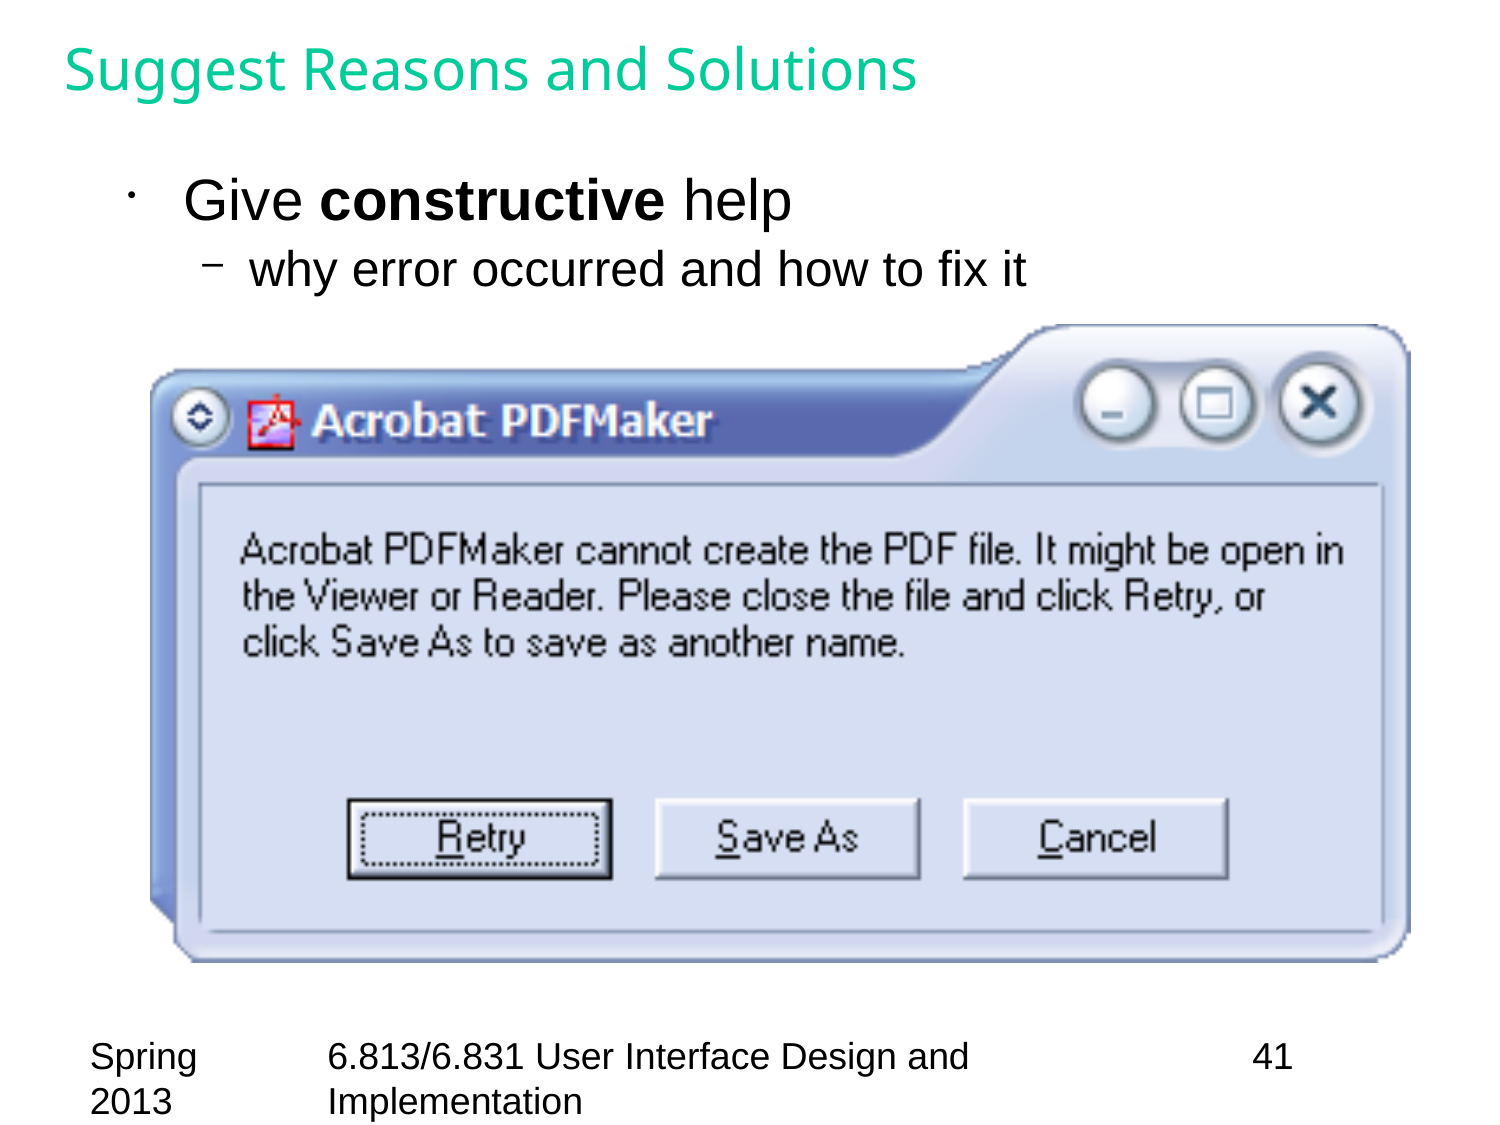

# Suggest Reasons and Solutions
Give constructive help
why error occurred and how to fix it
Spring 2013
6.813/6.831 User Interface Design and Implementation